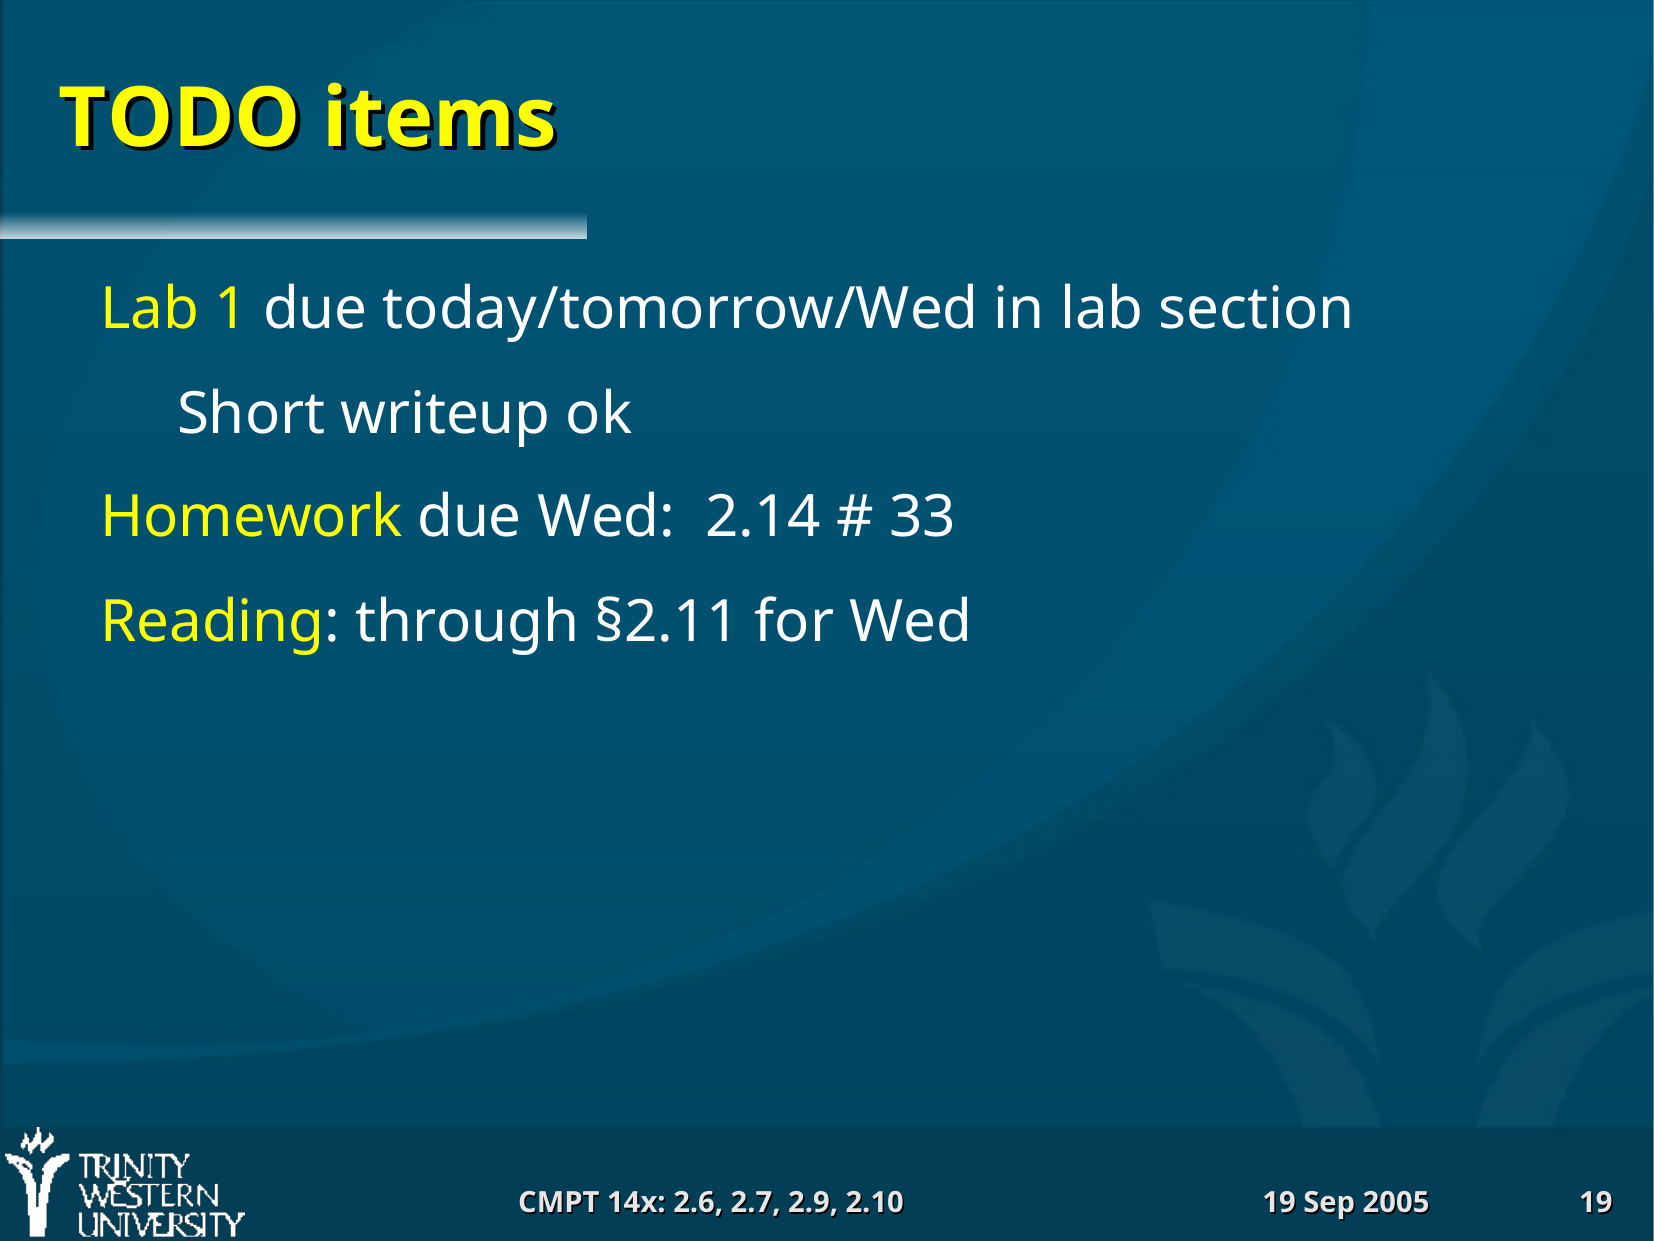

# TODO items
Lab 1 due today/tomorrow/Wed in lab section
Short writeup ok
Homework due Wed: 2.14 # 33
Reading: through §2.11 for Wed
CMPT 14x: 2.6, 2.7, 2.9, 2.10
19 Sep 2005
19